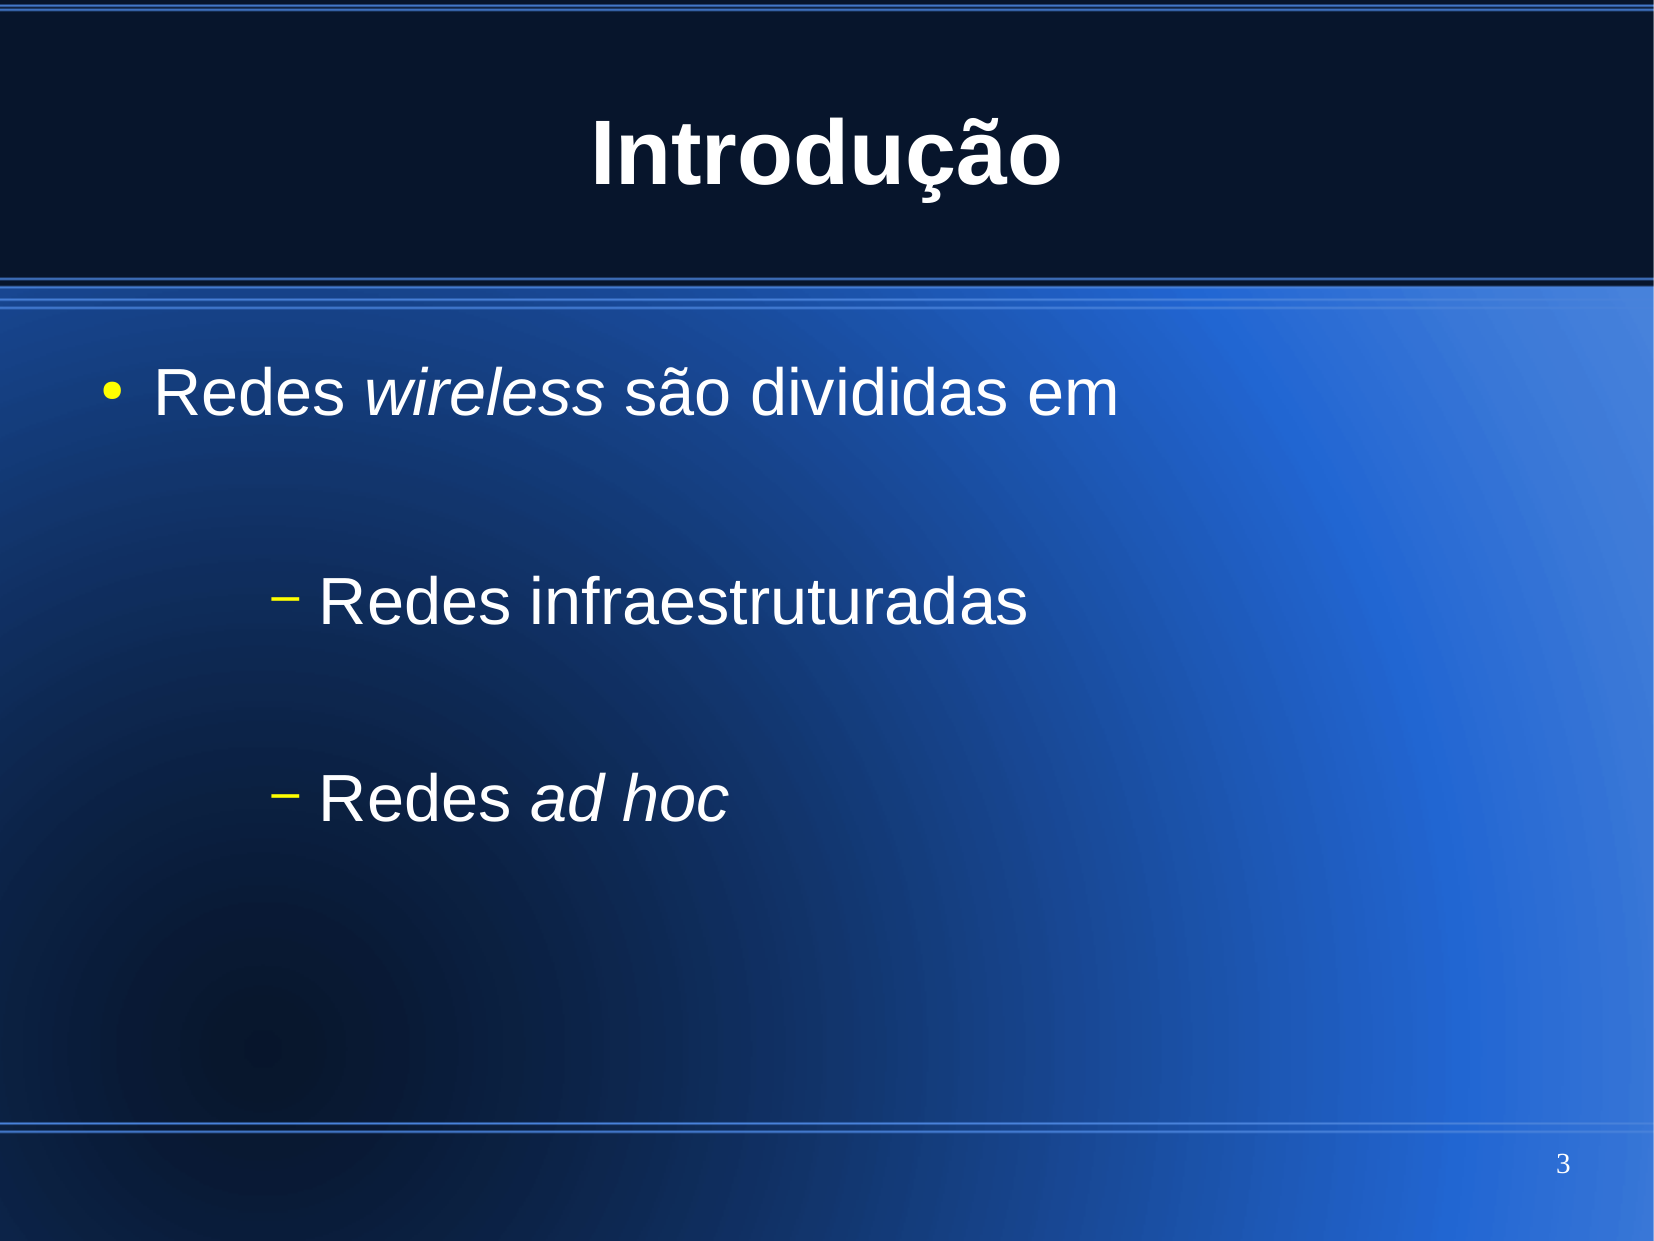

# Introdução
Redes wireless são divididas em
Redes infraestruturadas
Redes ad hoc
3